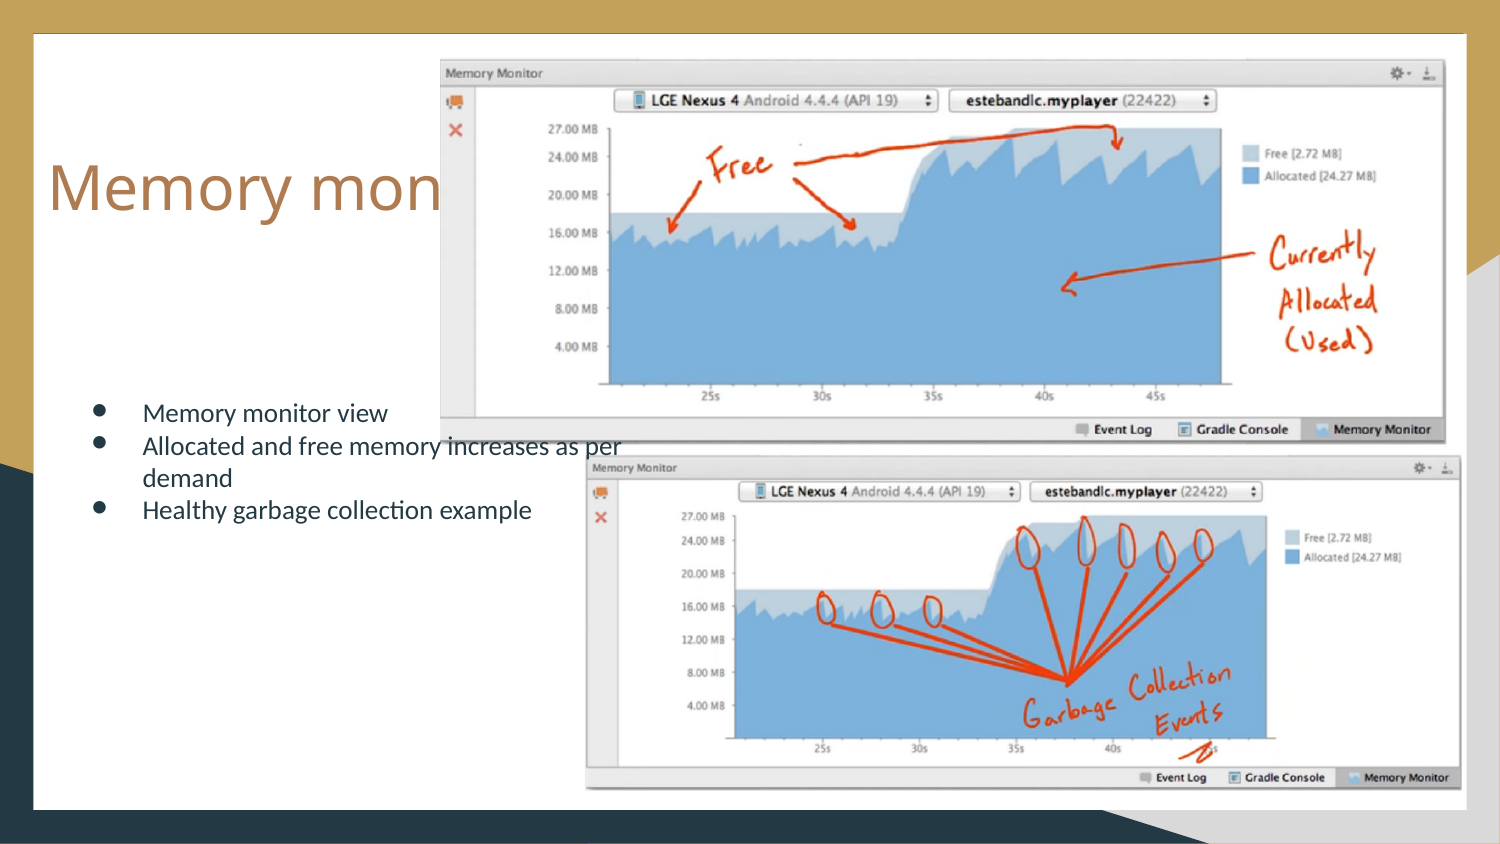

# Memory monitor
Memory monitor view
Allocated and free memory increases as per demand
Healthy garbage collection example